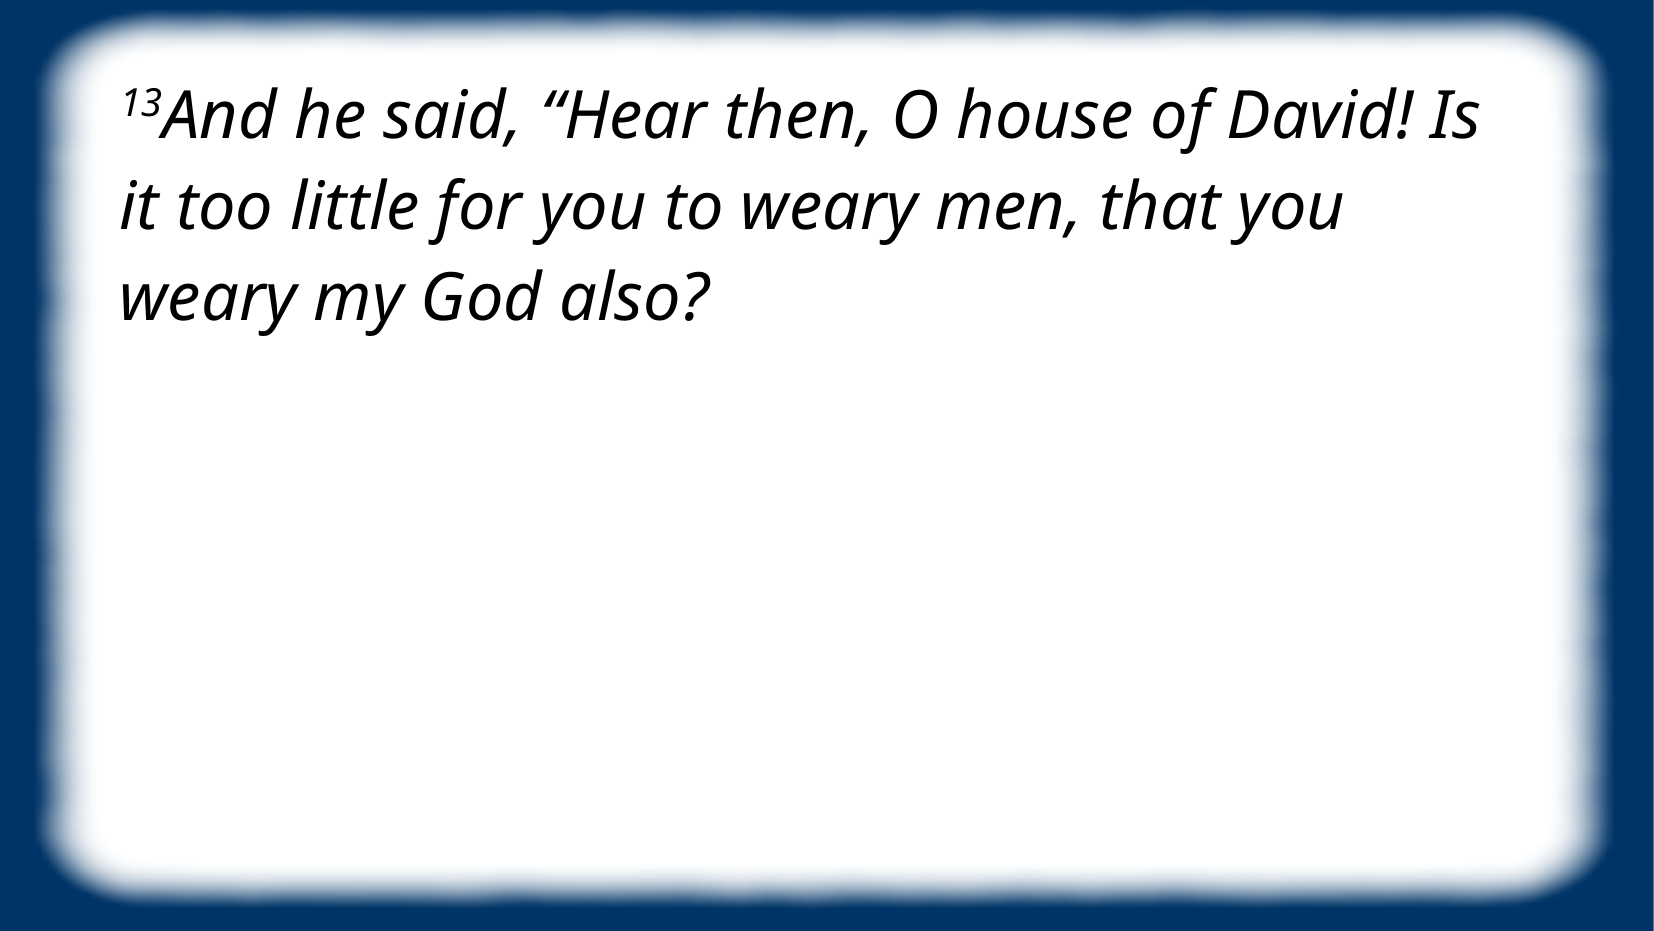

13And he said, “Hear then, O house of David! Is it too little for you to weary men, that you weary my God also?